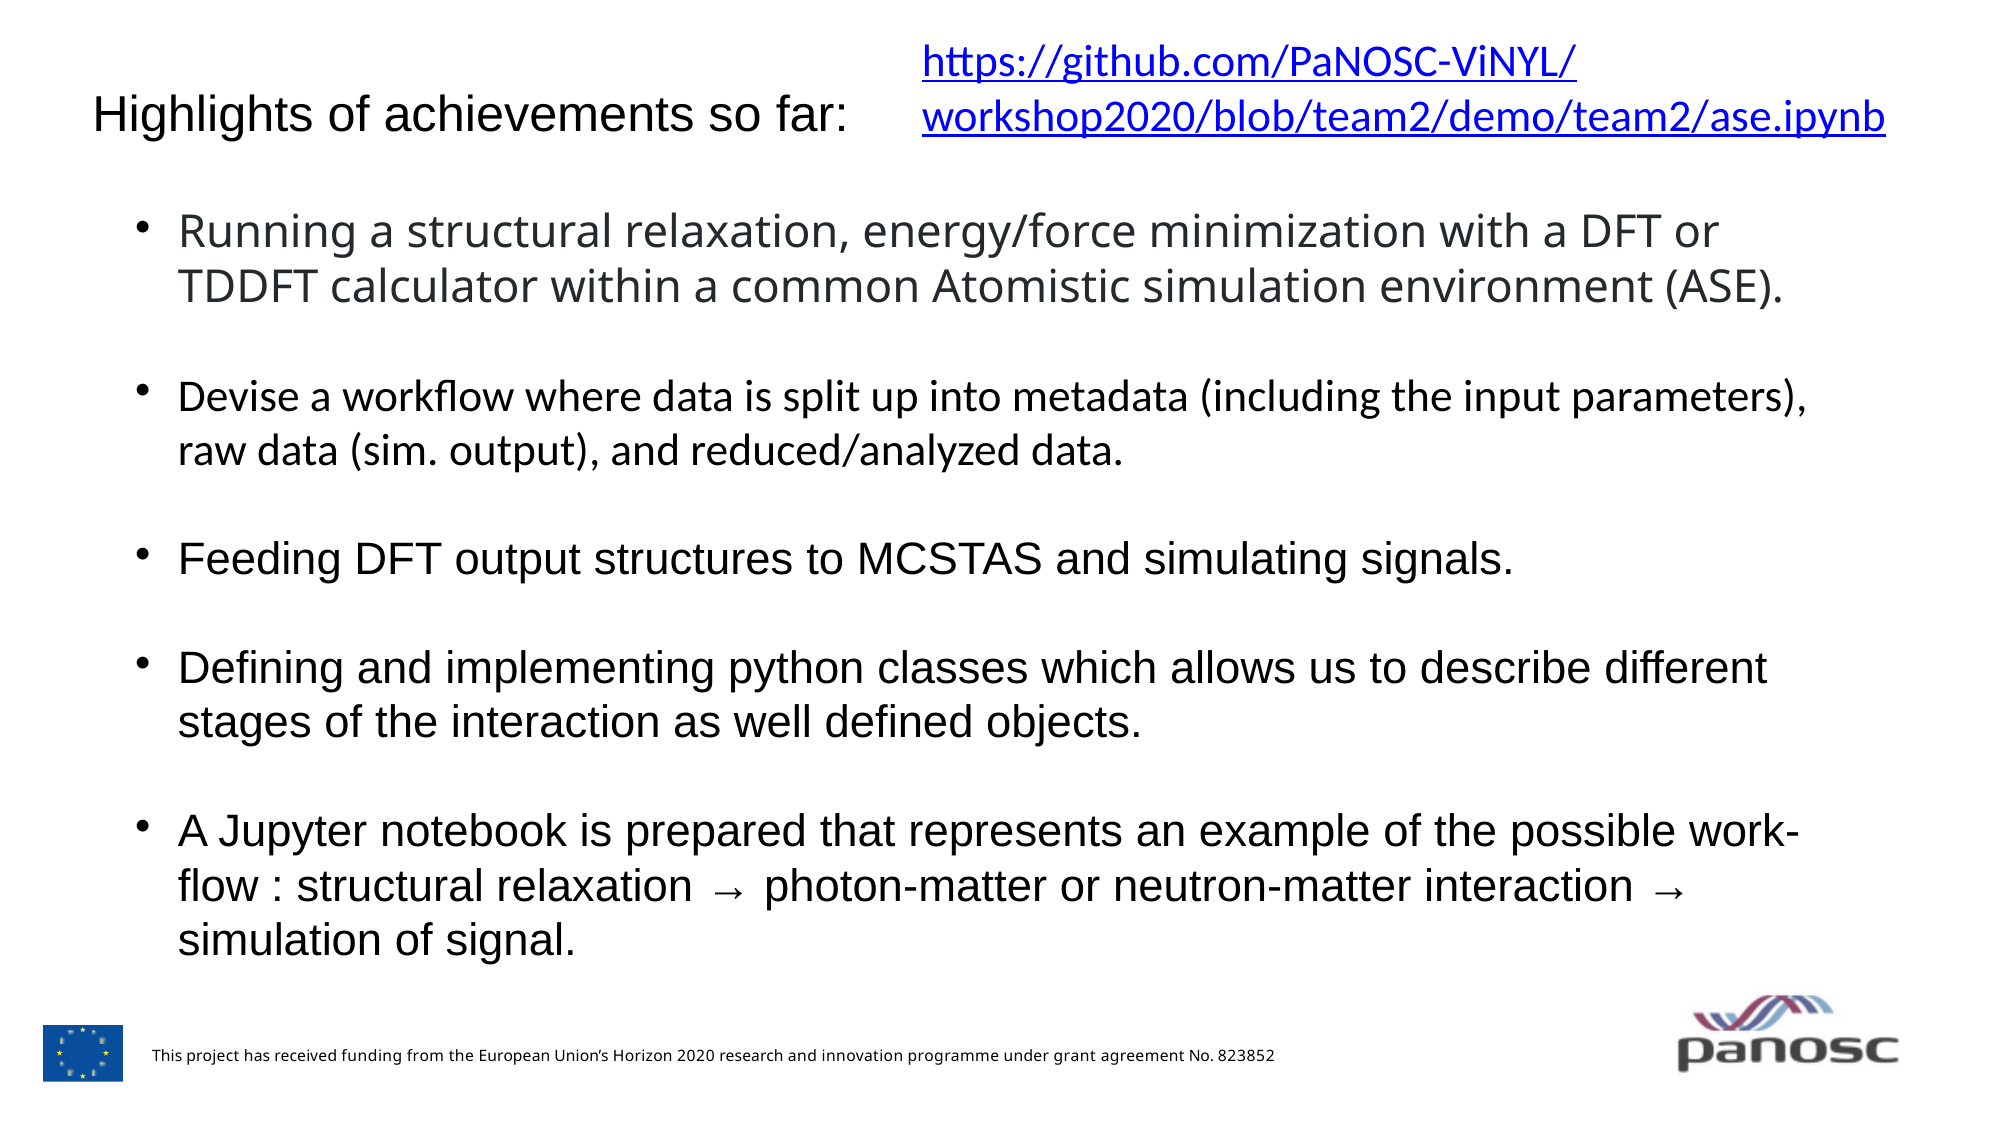

https://github.com/PaNOSC-ViNYL/
workshop2020/blob/team2/demo/team2/ase.ipynb
Highlights of achievements so far:
Running a structural relaxation, energy/force minimization with a DFT or TDDFT calculator within a common Atomistic simulation environment (ASE).
Devise a workflow where data is split up into metadata (including the input parameters), raw data (sim. output), and reduced/analyzed data.
Feeding DFT output structures to MCSTAS and simulating signals.
Defining and implementing python classes which allows us to describe different stages of the interaction as well defined objects.
A Jupyter notebook is prepared that represents an example of the possible work-flow : structural relaxation → photon-matter or neutron-matter interaction → simulation of signal.